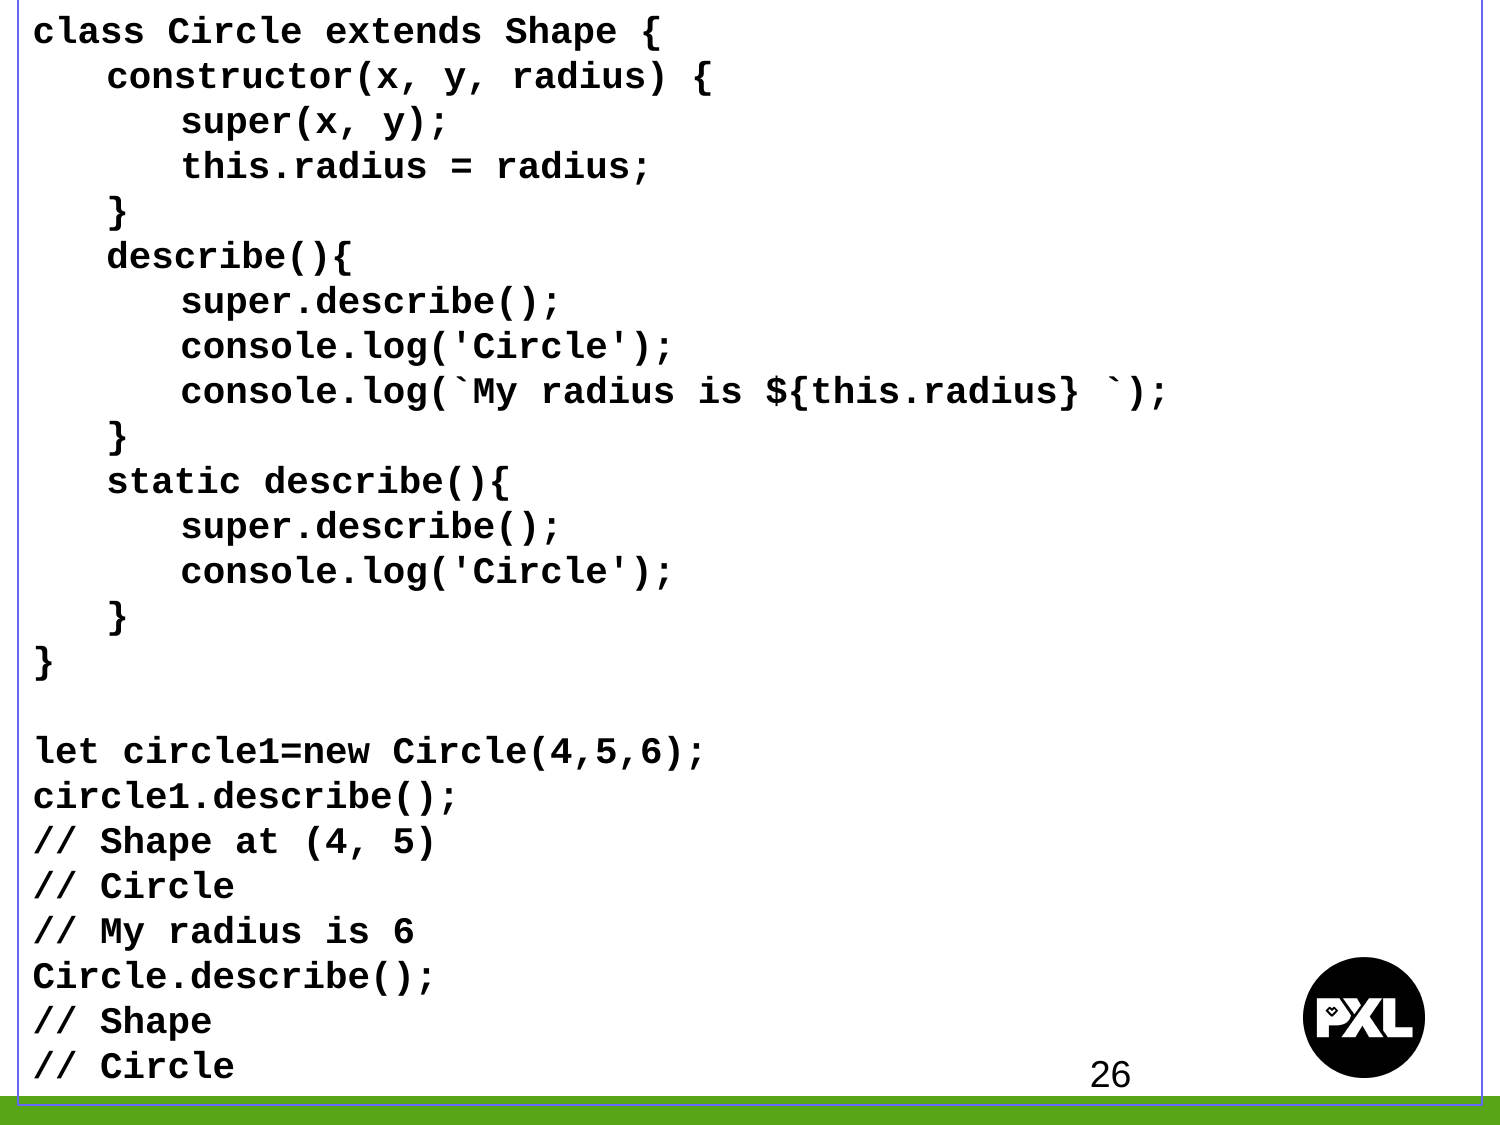

class Circle extends Shape {
	constructor(x, y, radius) {
		super(x, y);
		this.radius = radius;
	}
	describe(){
		super.describe();
		console.log('Circle');
		console.log(`My radius is ${this.radius} `);
	}
	static describe(){
		super.describe();
		console.log('Circle');
	}
}
let circle1=new Circle(4,5,6);
circle1.describe();
// Shape at (4, 5)
// Circle
// My radius is 6
Circle.describe();
// Shape
// Circle